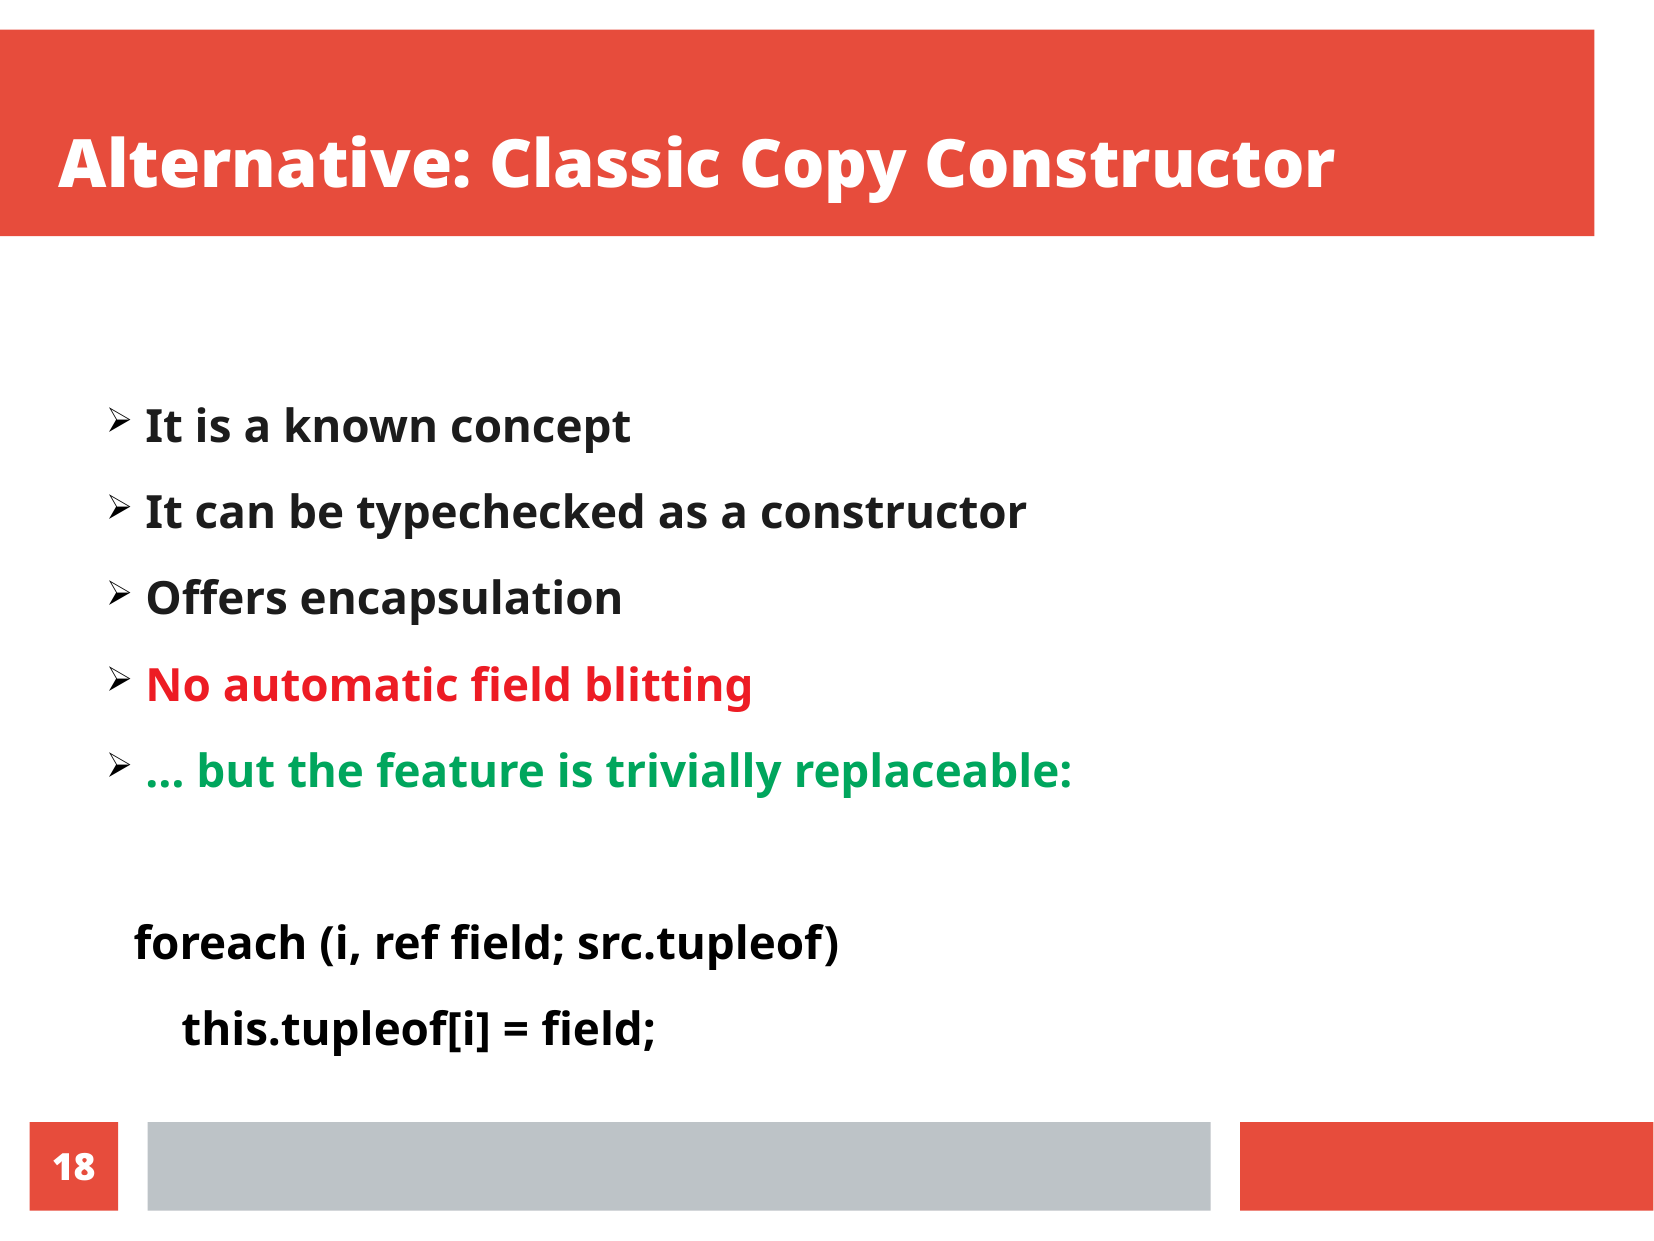

# Alternative: Classic Copy Constructor
 It is a known concept
 It can be typechecked as a constructor
 Offers encapsulation
 No automatic field blitting
 … but the feature is trivially replaceable:
foreach (i, ref field; src.tupleof)
 this.tupleof[i] = field;
18